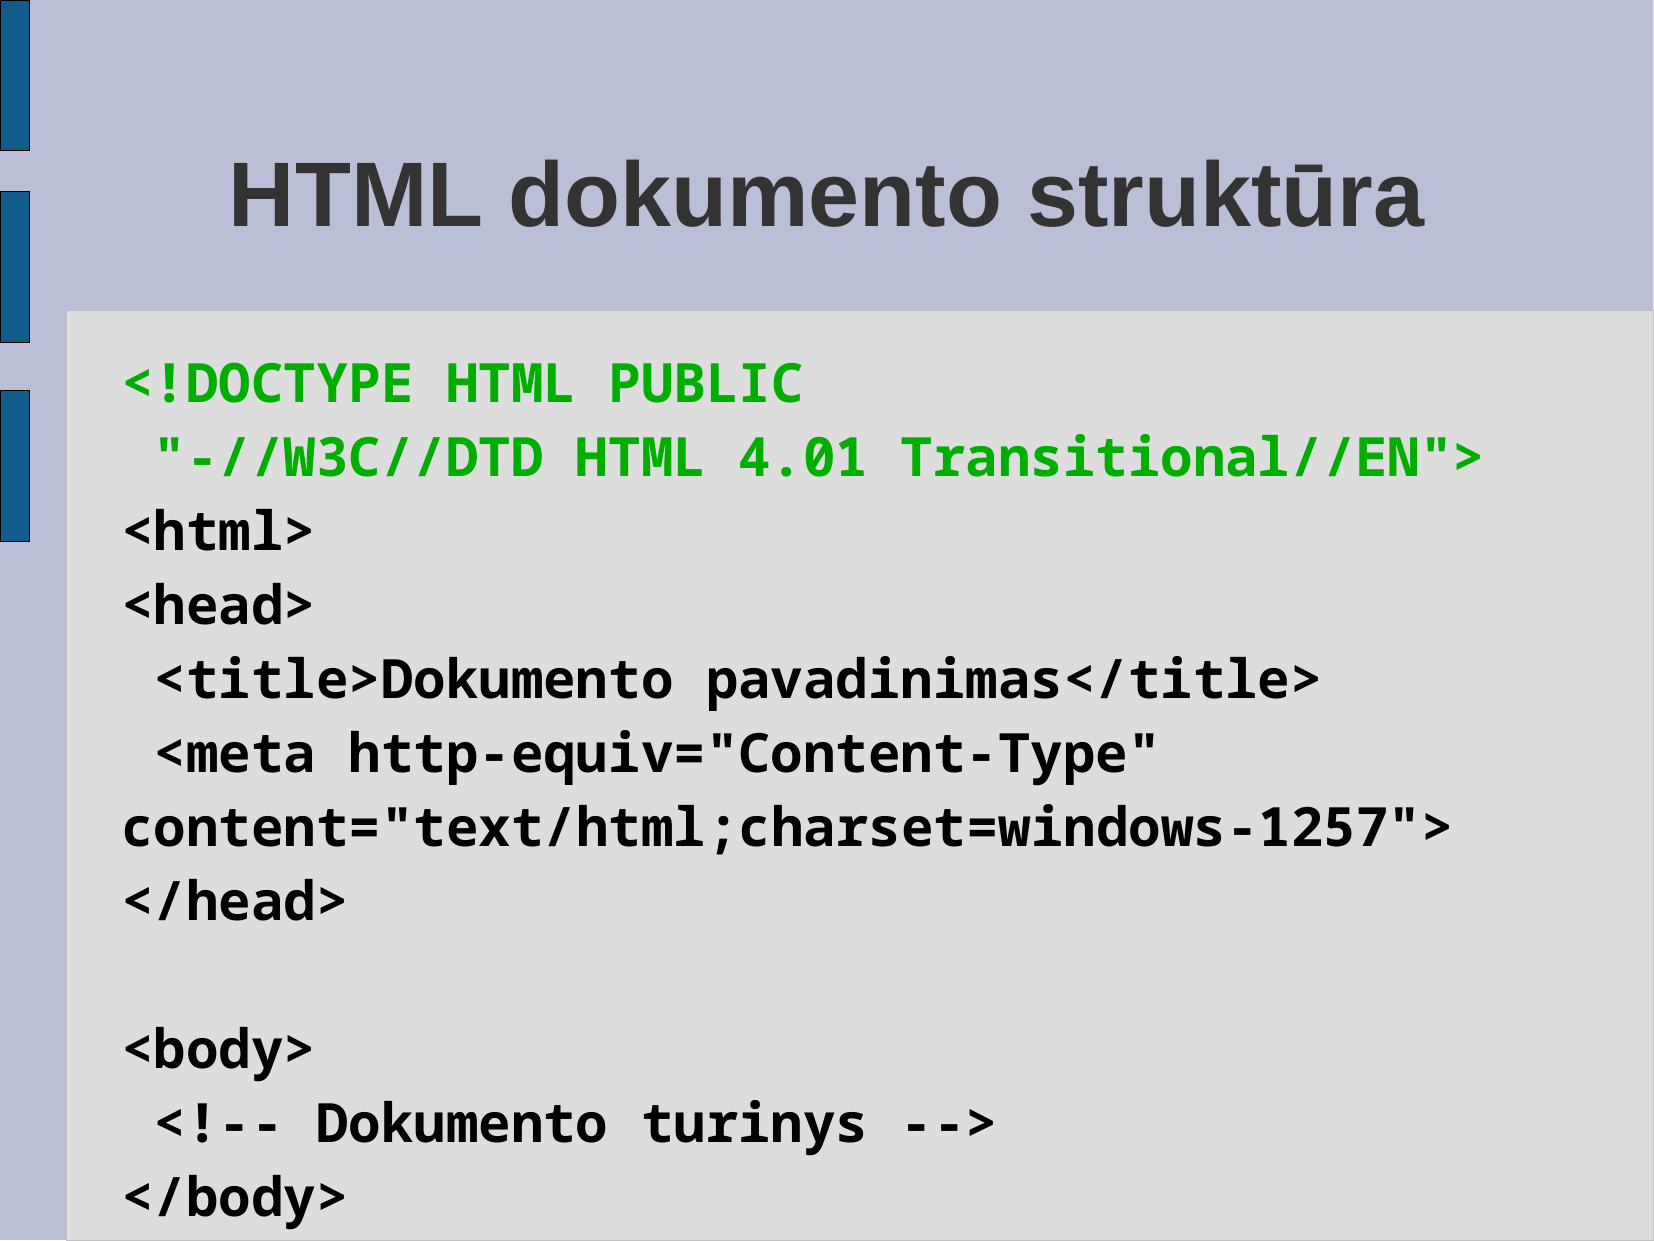

# HTML dokumento struktūra
<!DOCTYPE HTML PUBLIC
 "-//W3C//DTD HTML 4.01 Transitional//EN">
<html>
<head>
 <title>Dokumento pavadinimas</title>
 <meta http-equiv="Content-Type"
content="text/html;charset=windows-1257">
</head>
<body>
 <!-- Dokumento turinys -->
</body>
</html>